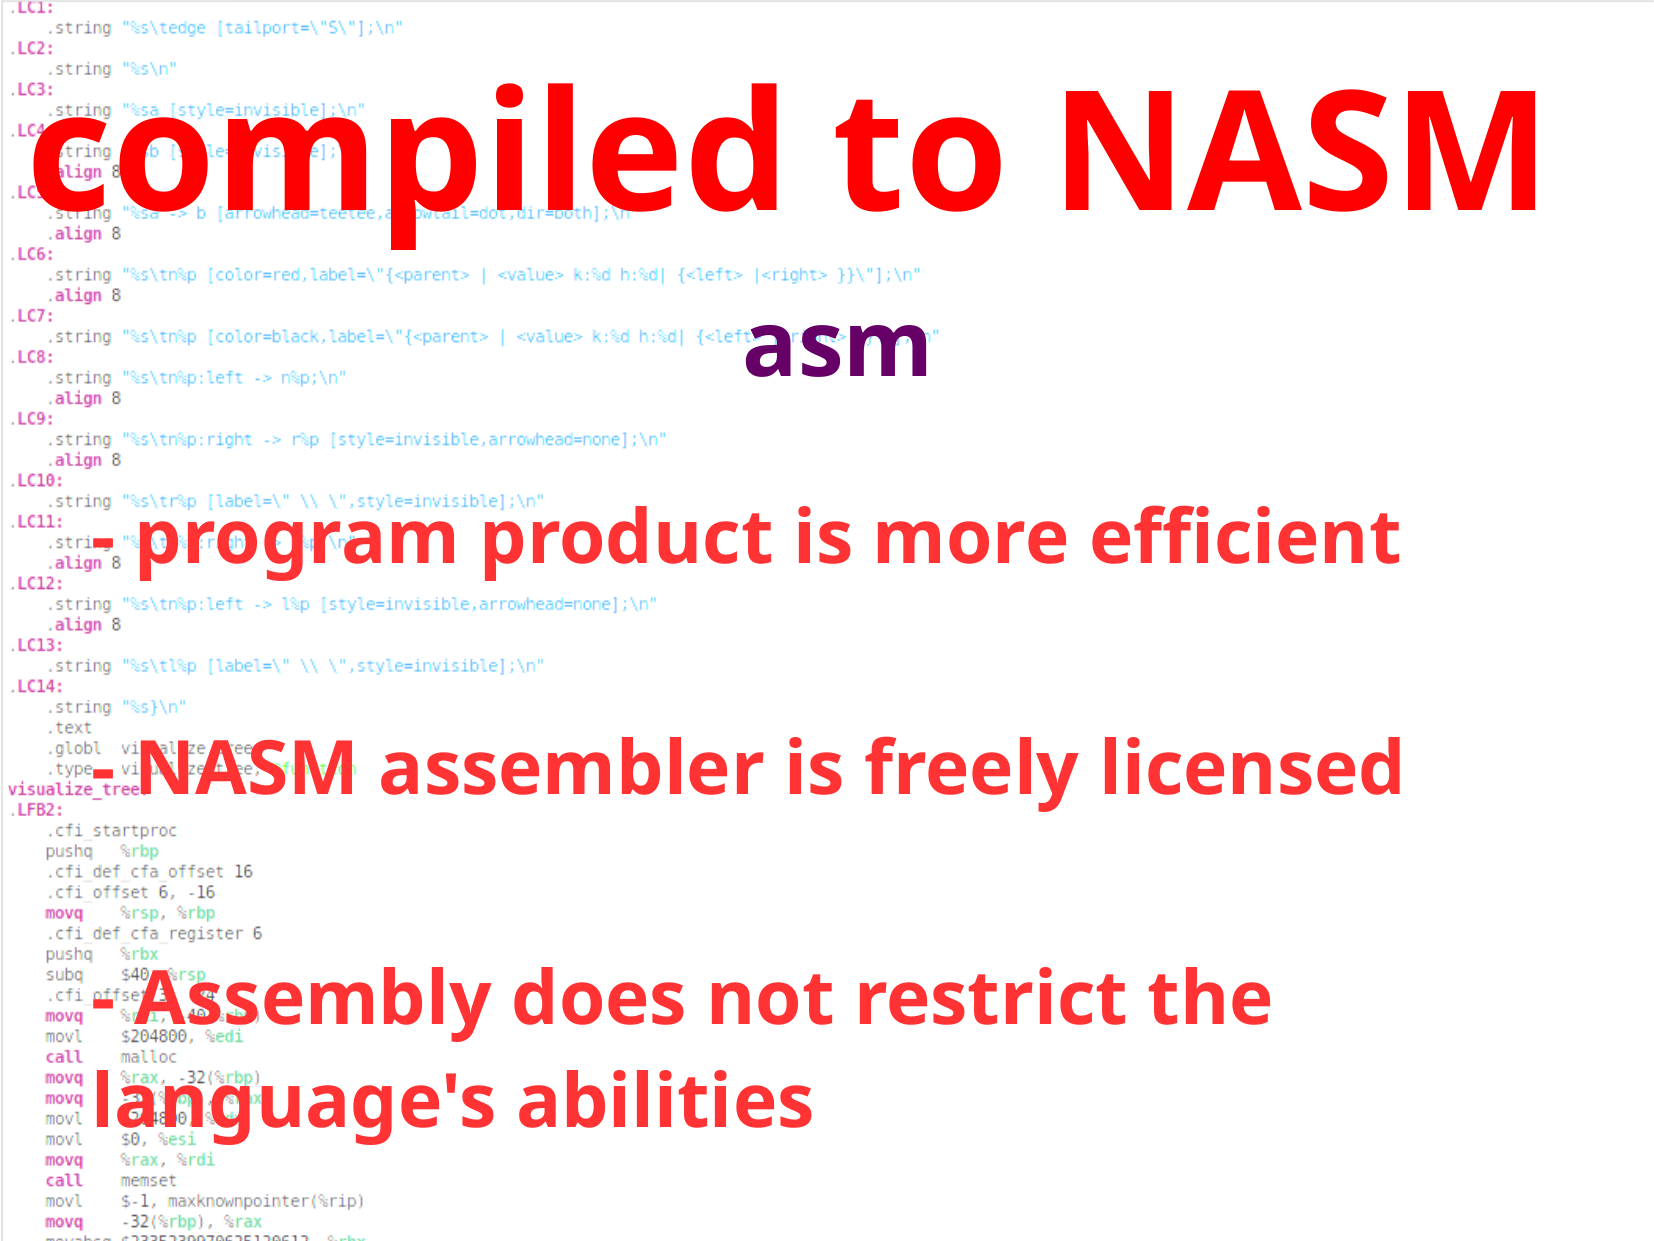

compiled to NASM
asm
- program product is more efficient
- NASM assembler is freely licensed
- Assembly does not restrict the language's abilities